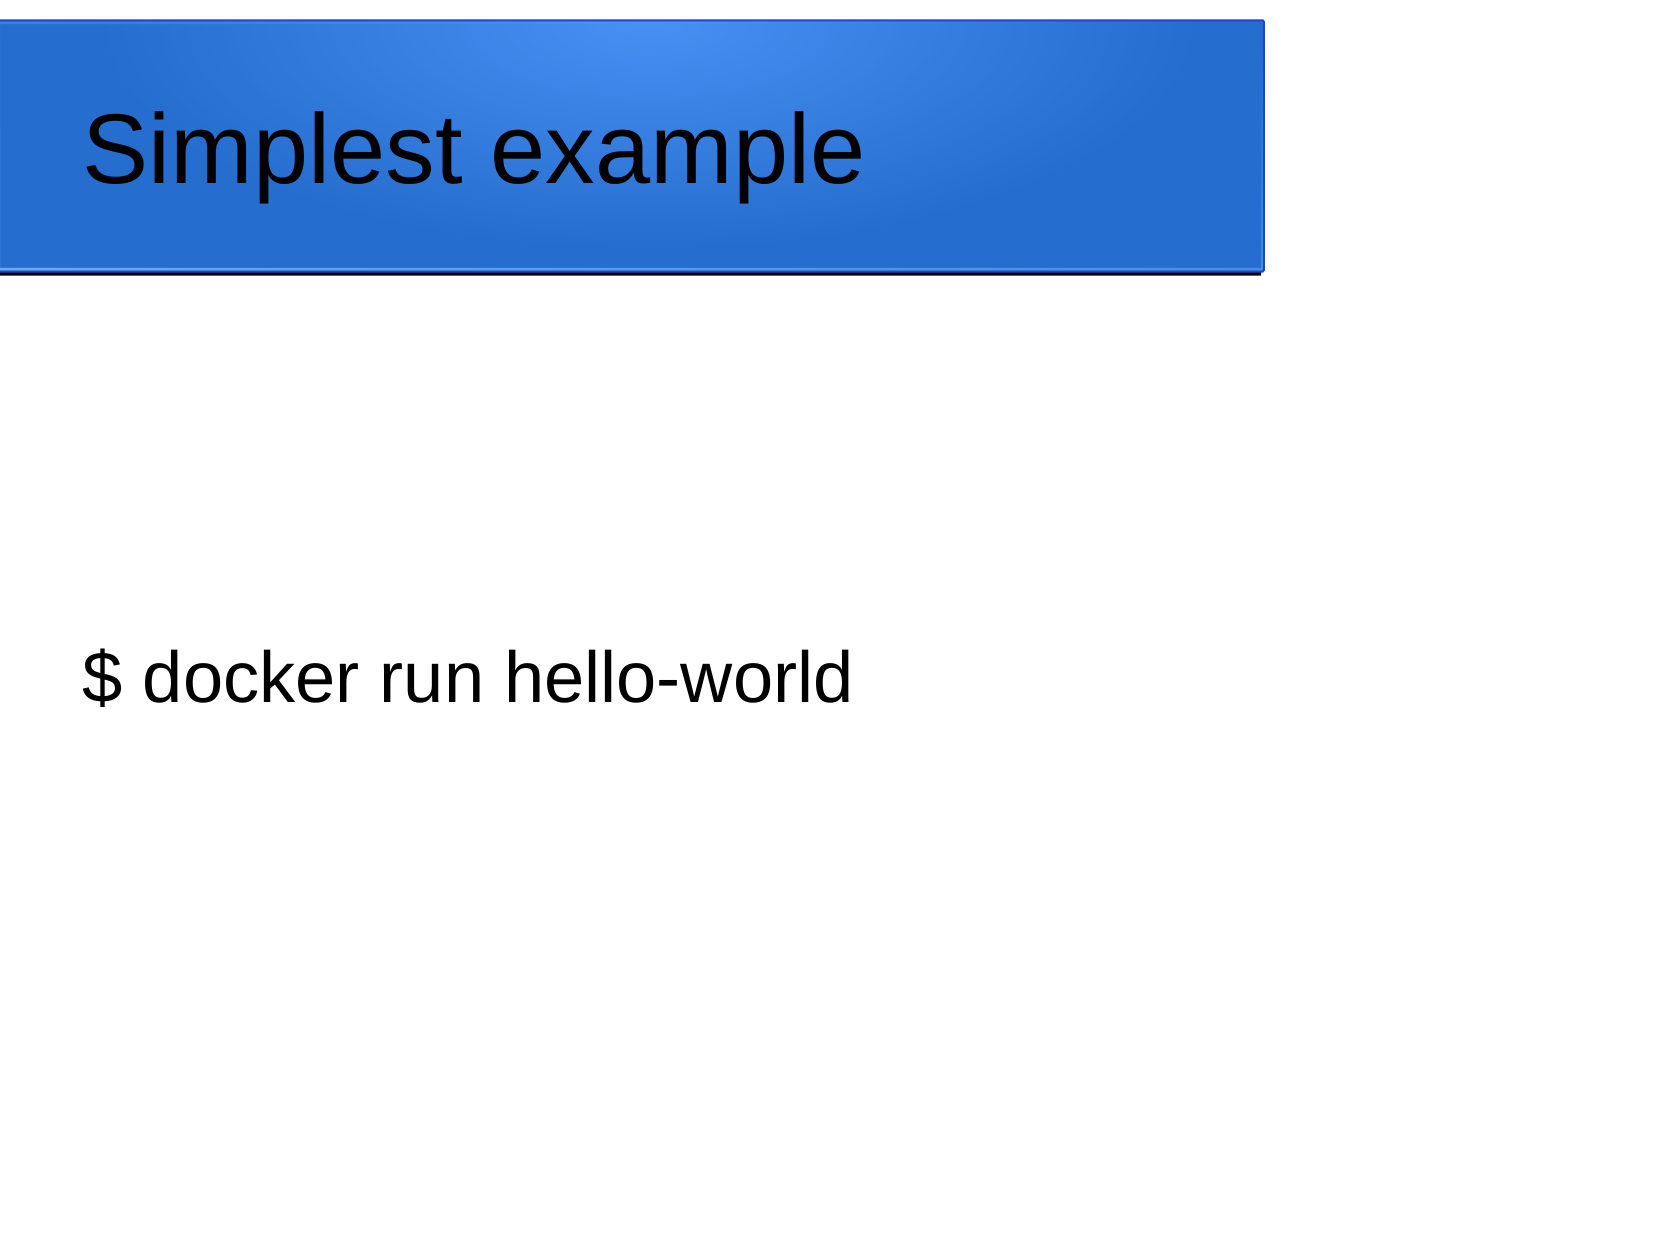

# Simplest example
$ docker run hello-world